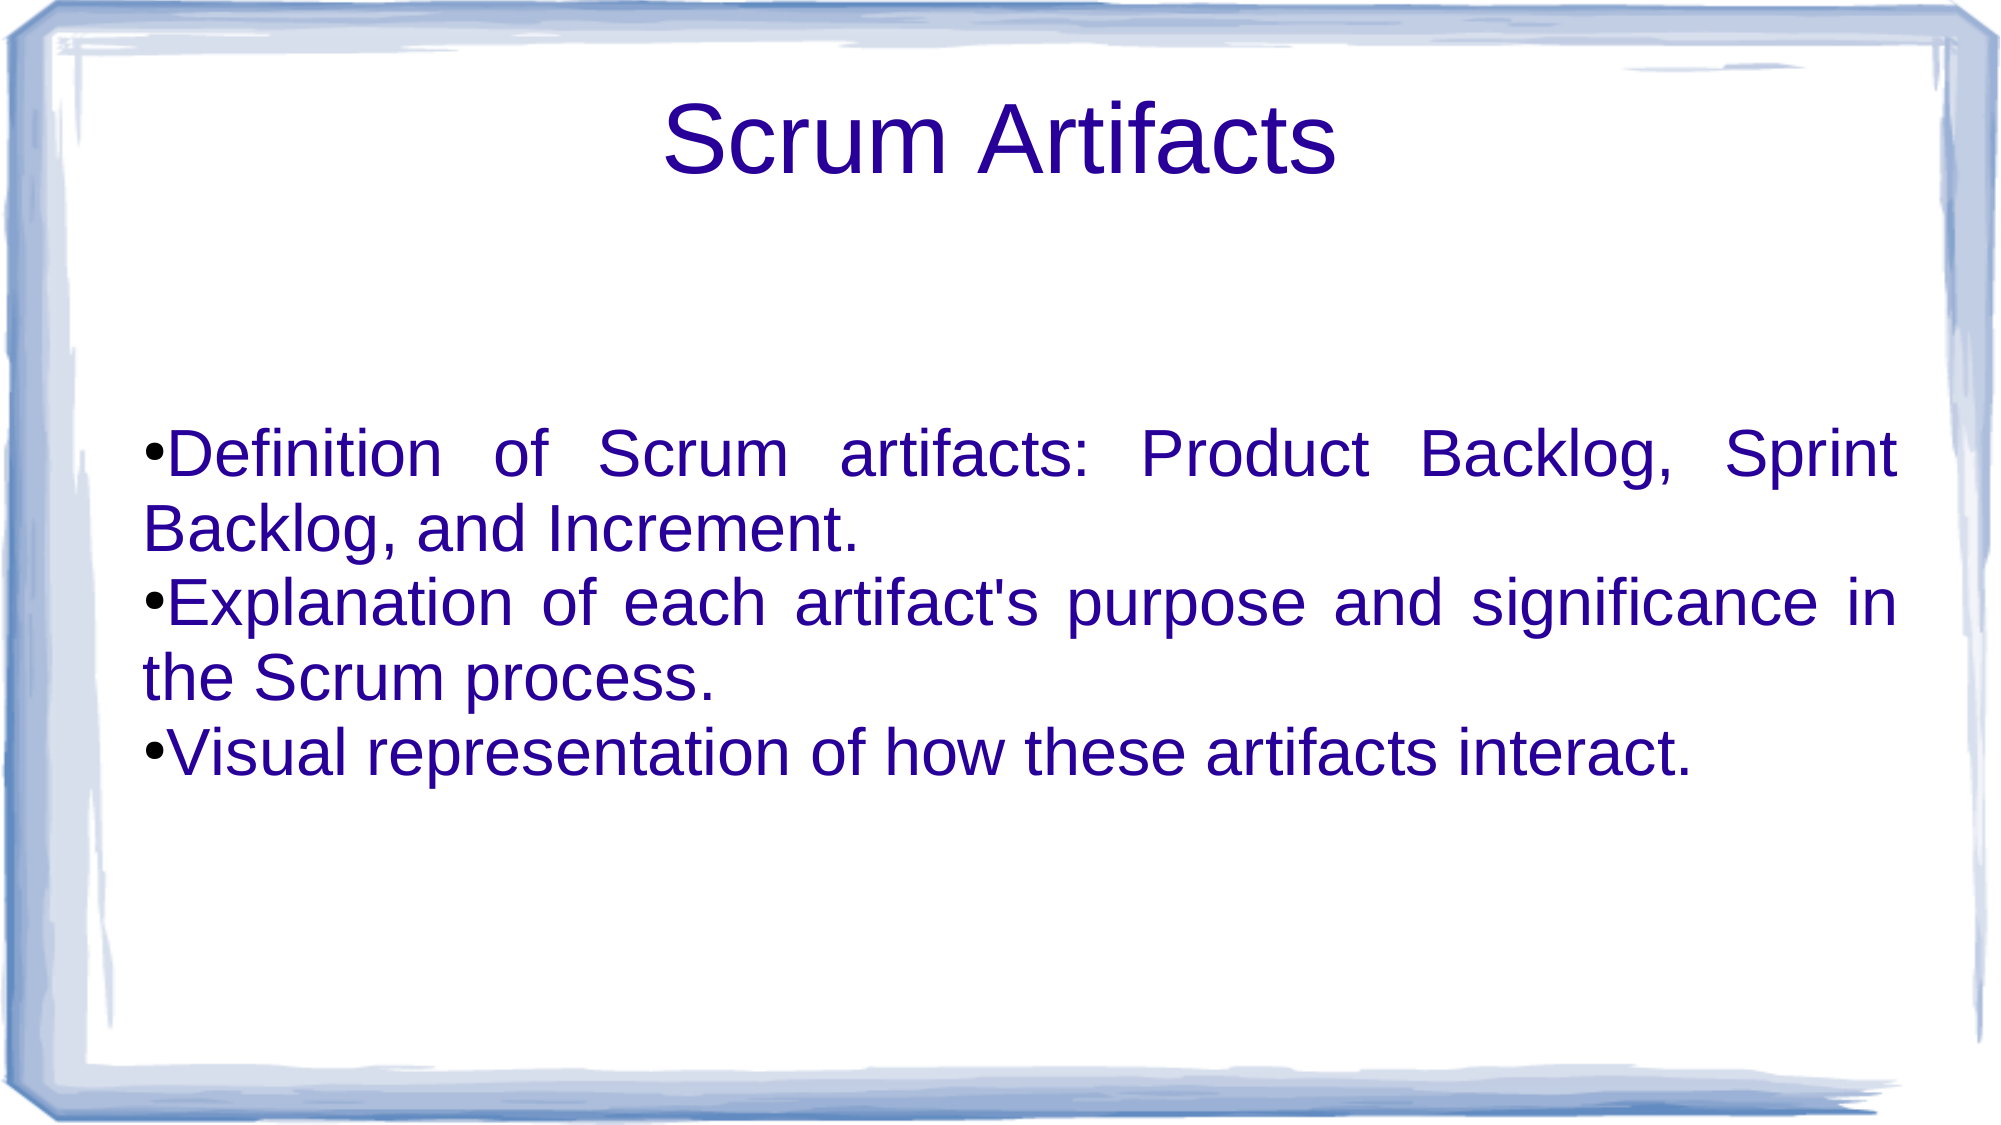

# Scrum Artifacts
Definition of Scrum artifacts: Product Backlog, Sprint Backlog, and Increment.
Explanation of each artifact's purpose and significance in the Scrum process.
Visual representation of how these artifacts interact.